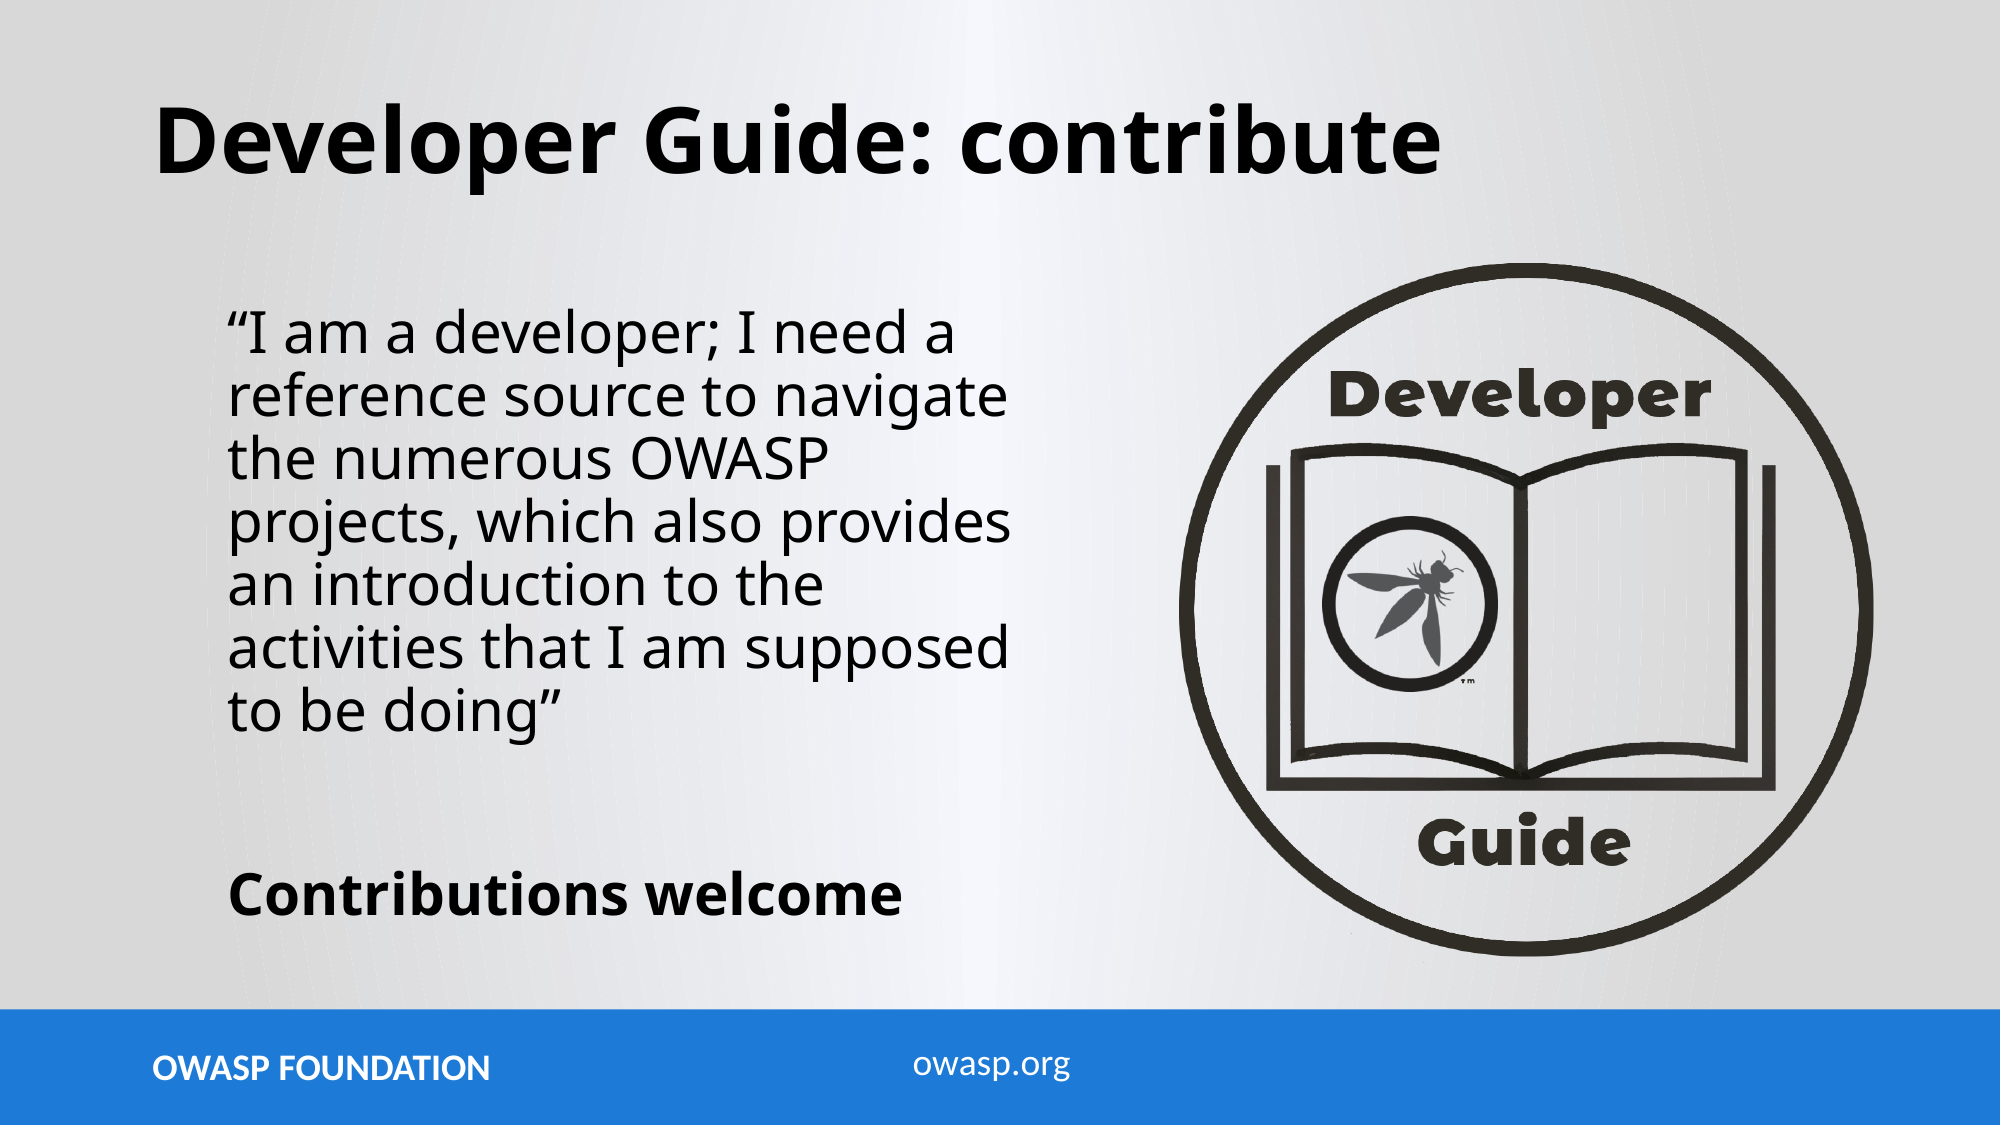

# Developer Guide: contribute
“I am a developer; I need a reference source to navigate the numerous OWASP projects, which also provides an introduction to the activities that I am supposed to be doing”
Contributions welcome